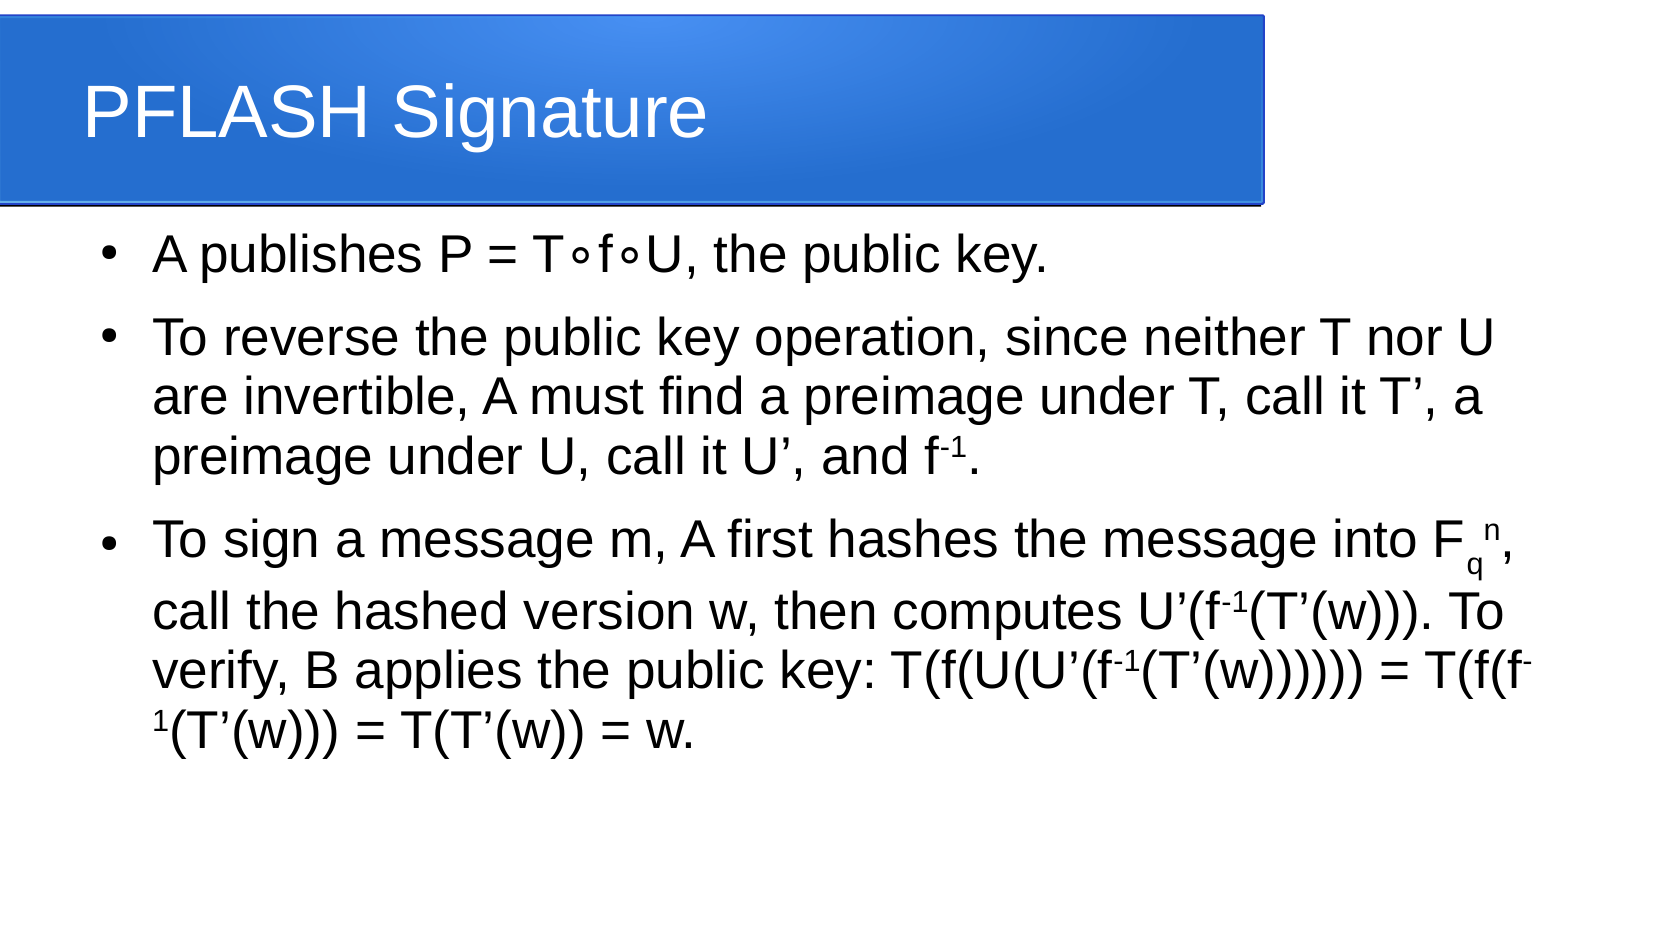

# PFLASH Signature
A publishes P = T∘f∘U, the public key.
To reverse the public key operation, since neither T nor U are invertible, A must find a preimage under T, call it T’, a preimage under U, call it U’, and f-1.
To sign a message m, A first hashes the message into Fqn, call the hashed version w, then computes U’(f-1(T’(w))). To verify, B applies the public key: T(f(U(U’(f-1(T’(w)))))) = T(f(f-1(T’(w))) = T(T’(w)) = w.